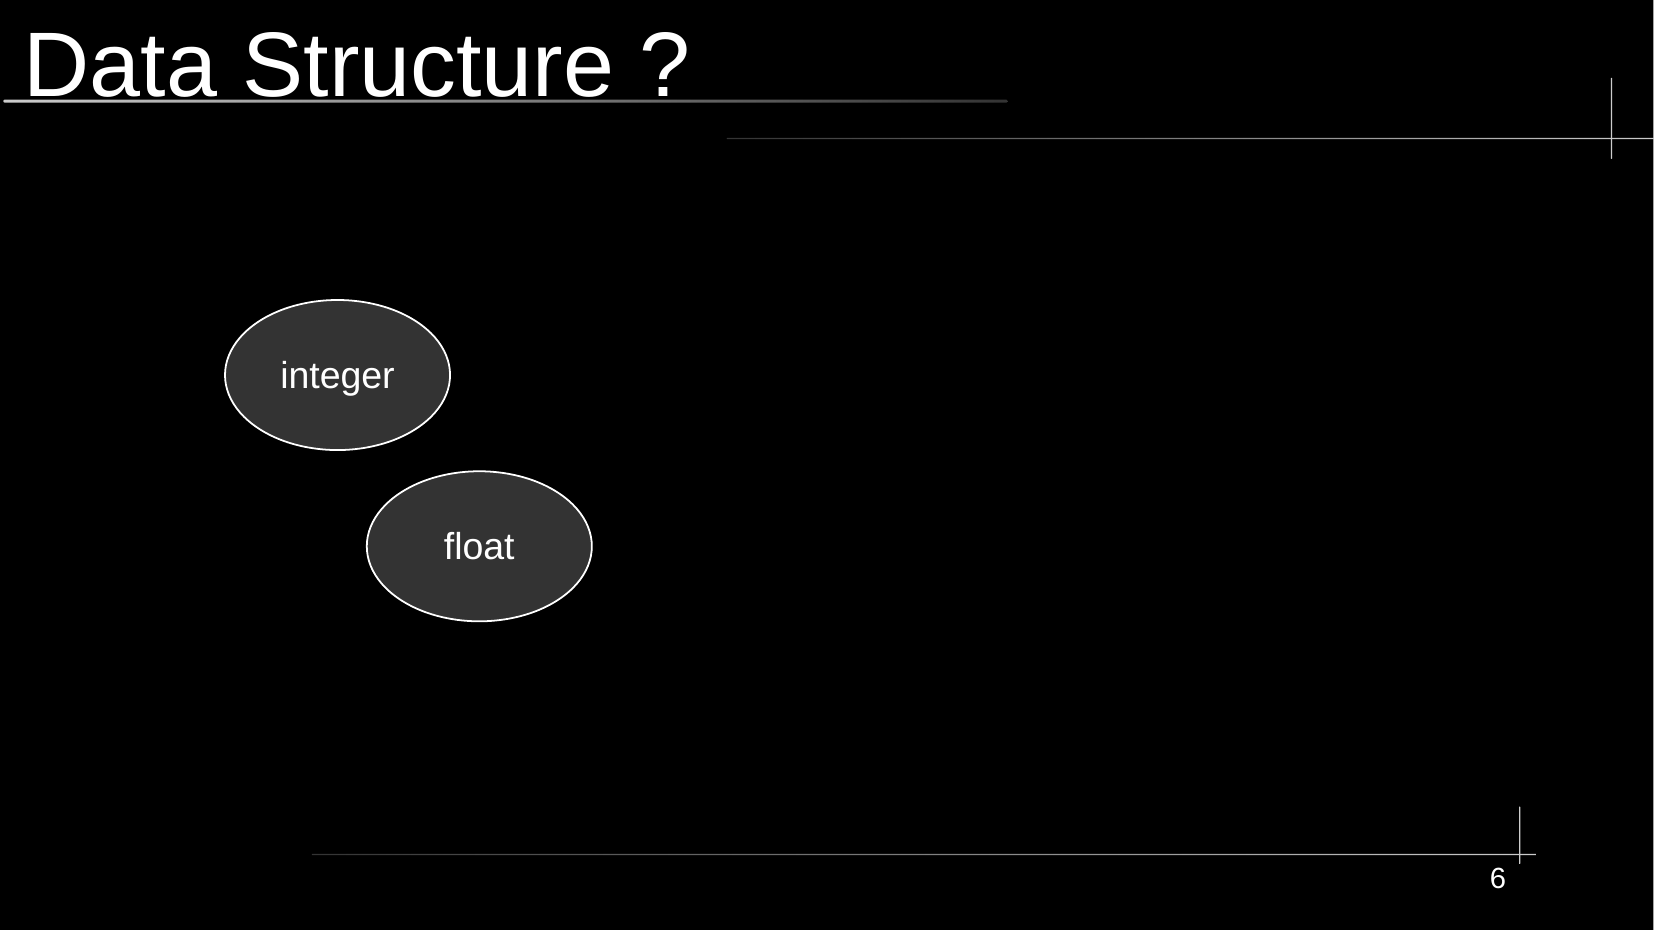

# Data Structure ?
integer
float
6